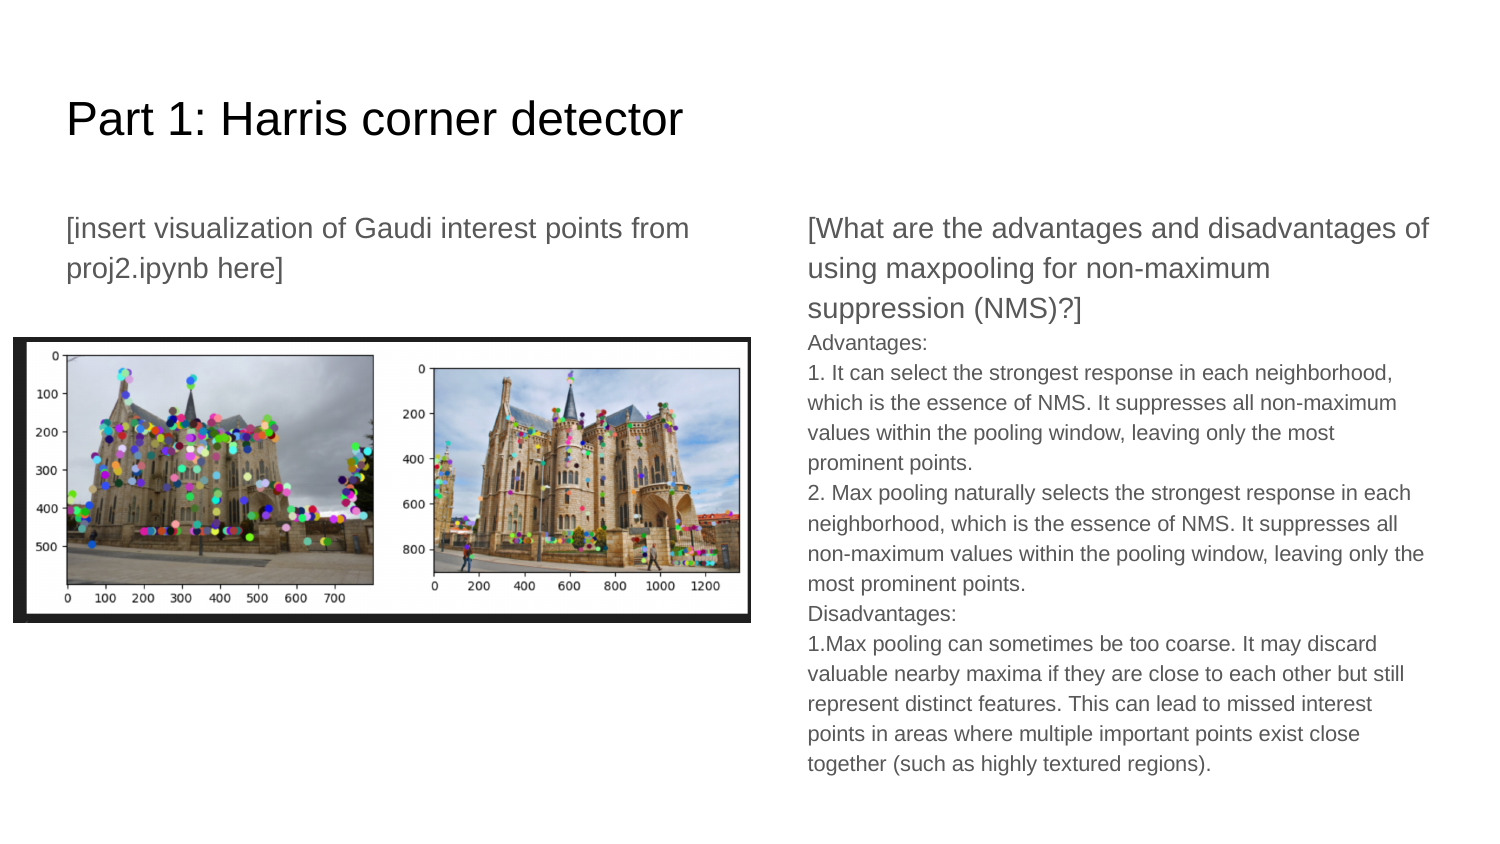

Part 1: Harris corner detector
[insert visualization of Gaudi interest points from proj2.ipynb here]
# [What are the advantages and disadvantages of using maxpooling for non-maximum suppression (NMS)?]
Advantages:
1. It can select the strongest response in each neighborhood, which is the essence of NMS. It suppresses all non-maximum values within the pooling window, leaving only the most prominent points.
2. Max pooling naturally selects the strongest response in each neighborhood, which is the essence of NMS. It suppresses all non-maximum values within the pooling window, leaving only the most prominent points.
Disadvantages:
1.Max pooling can sometimes be too coarse. It may discard valuable nearby maxima if they are close to each other but still represent distinct features. This can lead to missed interest points in areas where multiple important points exist close together (such as highly textured regions).